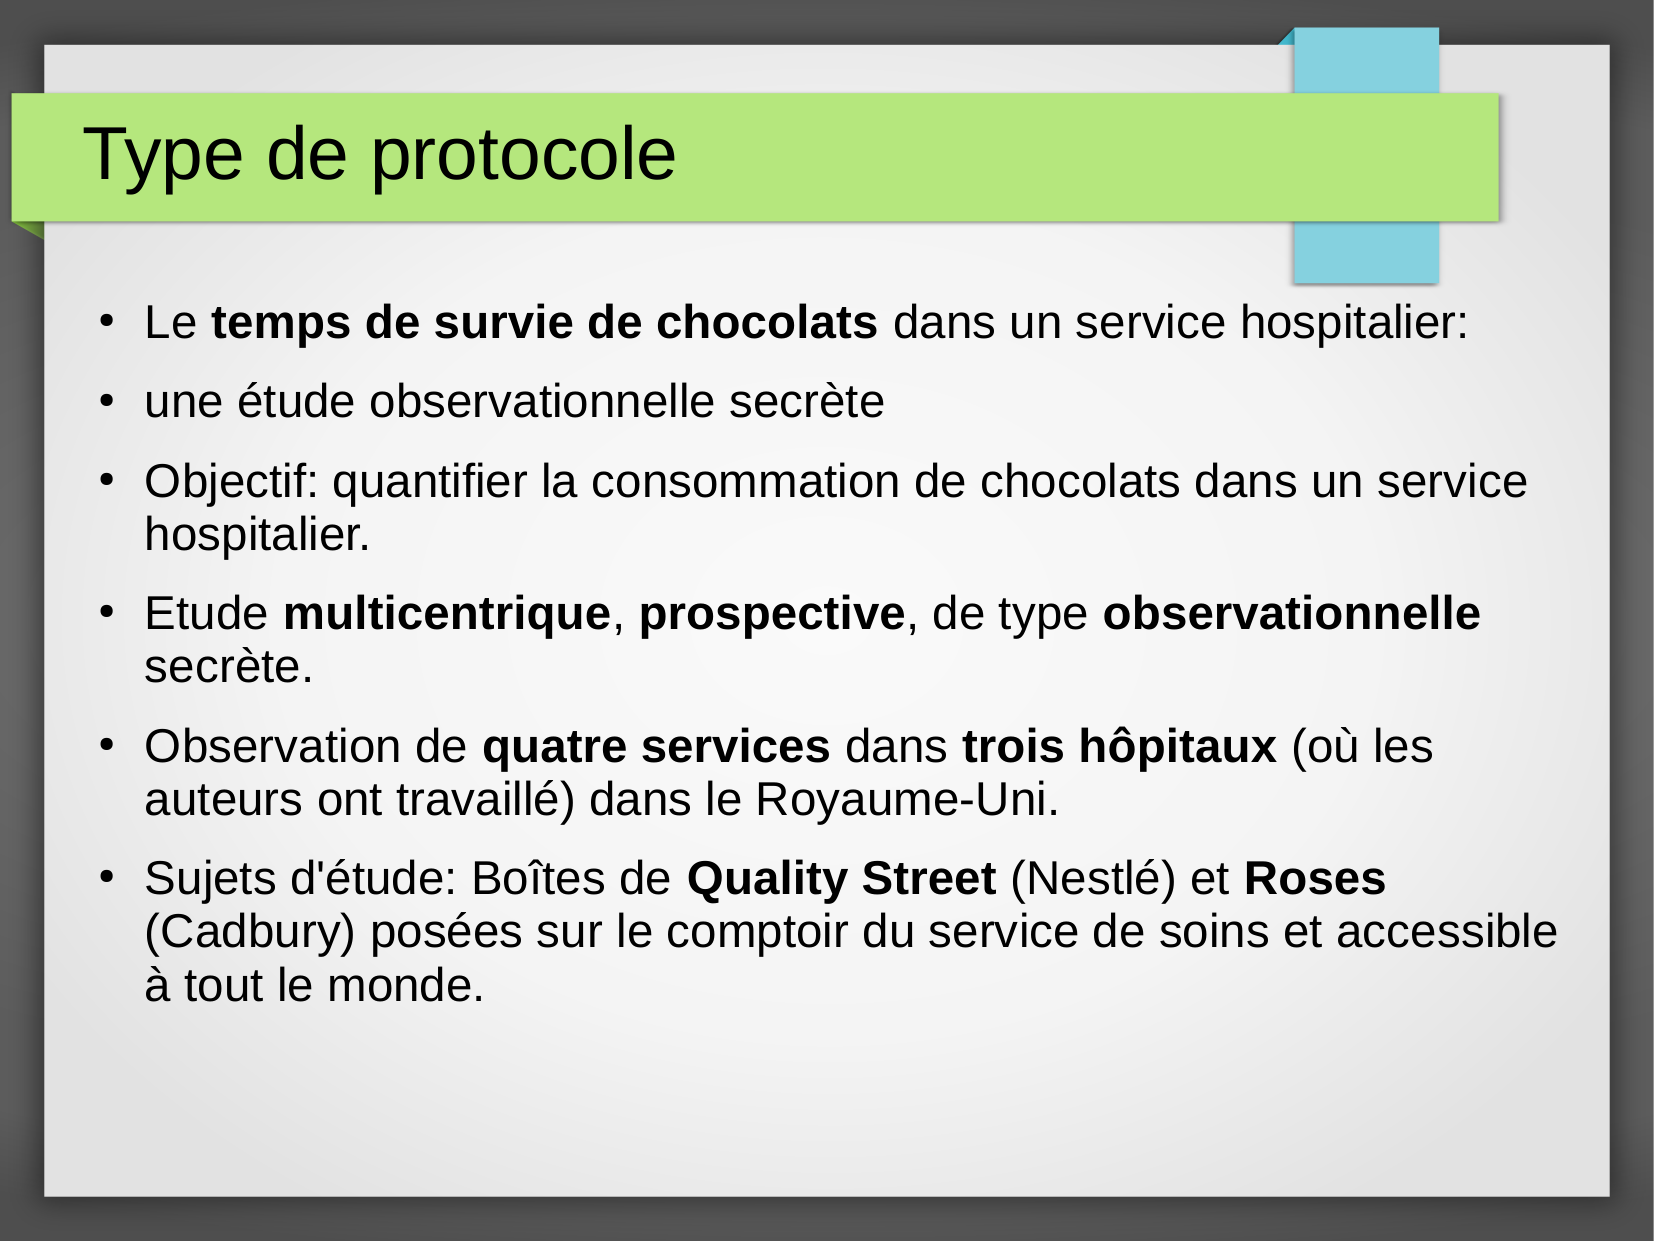

# Type de protocole
Le temps de survie de chocolats dans un service hospitalier:
une étude observationnelle secrète
Objectif: quantifier la consommation de chocolats dans un service hospitalier.
Etude multicentrique, prospective, de type observationnelle secrète.
Observation de quatre services dans trois hôpitaux (où les auteurs ont travaillé) dans le Royaume-Uni.
Sujets d'étude: Boîtes de Quality Street (Nestlé) et Roses (Cadbury) posées sur le comptoir du service de soins et accessible à tout le monde.